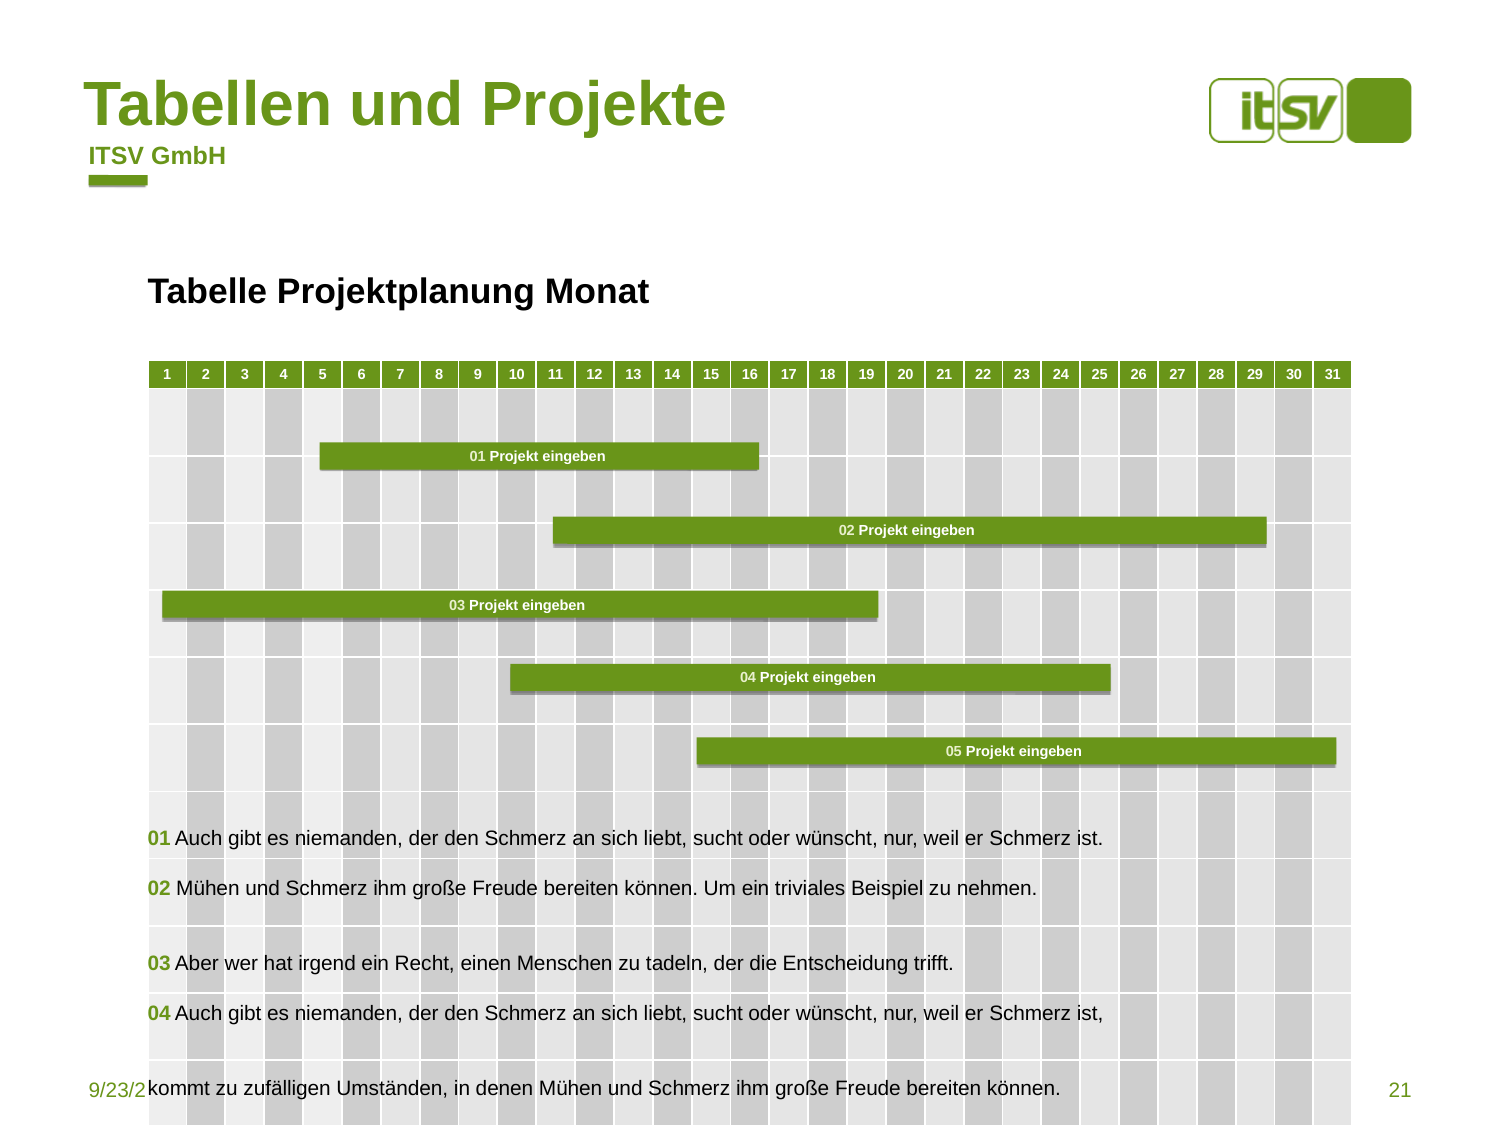

# Tabellen und Projekte
Tabelle Projektplanung Monat
| 1 | 2 | 3 | 4 | 5 | 6 | 7 | 8 | 9 | 10 | 11 | 12 | 13 | 14 | 15 | 16 | 17 | 18 | 19 | 20 | 21 | 22 | 23 | 24 | 25 | 26 | 27 | 28 | 29 | 30 | 31 |
| --- | --- | --- | --- | --- | --- | --- | --- | --- | --- | --- | --- | --- | --- | --- | --- | --- | --- | --- | --- | --- | --- | --- | --- | --- | --- | --- | --- | --- | --- | --- |
| | | | | | | | | | | | | | | | | | | | | | | | | | | | | | | |
| | | | | | | | | | | | | | | | | | | | | | | | | | | | | | | |
| | | | | | | | | | | | | | | | | | | | | | | | | | | | | | | |
| | | | | | | | | | | | | | | | | | | | | | | | | | | | | | | |
| | | | | | | | | | | | | | | | | | | | | | | | | | | | | | | |
| | | | | | | | | | | | | | | | | | | | | | | | | | | | | | | |
| | | | | | | | | | | | | | | | | | | | | | | | | | | | | | | |
| | | | | | | | | | | | | | | | | | | | | | | | | | | | | | | |
| | | | | | | | | | | | | | | | | | | | | | | | | | | | | | | |
| | | | | | | | | | | | | | | | | | | | | | | | | | | | | | | |
| | | | | | | | | | | | | | | | | | | | | | | | | | | | | | | |
01 Projekt eingeben
02 Projekt eingeben
03 Projekt eingeben
04 Projekt eingeben
05 Projekt eingeben
01 Auch gibt es niemanden, der den Schmerz an sich liebt, sucht oder wünscht, nur, weil er Schmerz ist.
02 Mühen und Schmerz ihm große Freude bereiten können. Um ein triviales Beispiel zu nehmen.
03 Aber wer hat irgend ein Recht, einen Menschen zu tadeln, der die Entscheidung trifft.
04 Auch gibt es niemanden, der den Schmerz an sich liebt, sucht oder wünscht, nur, weil er Schmerz ist,
kommt zu zufälligen Umständen, in denen Mühen und Schmerz ihm große Freude bereiten können.
05 Auch gibt es niemanden, der den Schmerz an sich liebt, sucht oder wünscht, nur, weil er Schmerz ist.